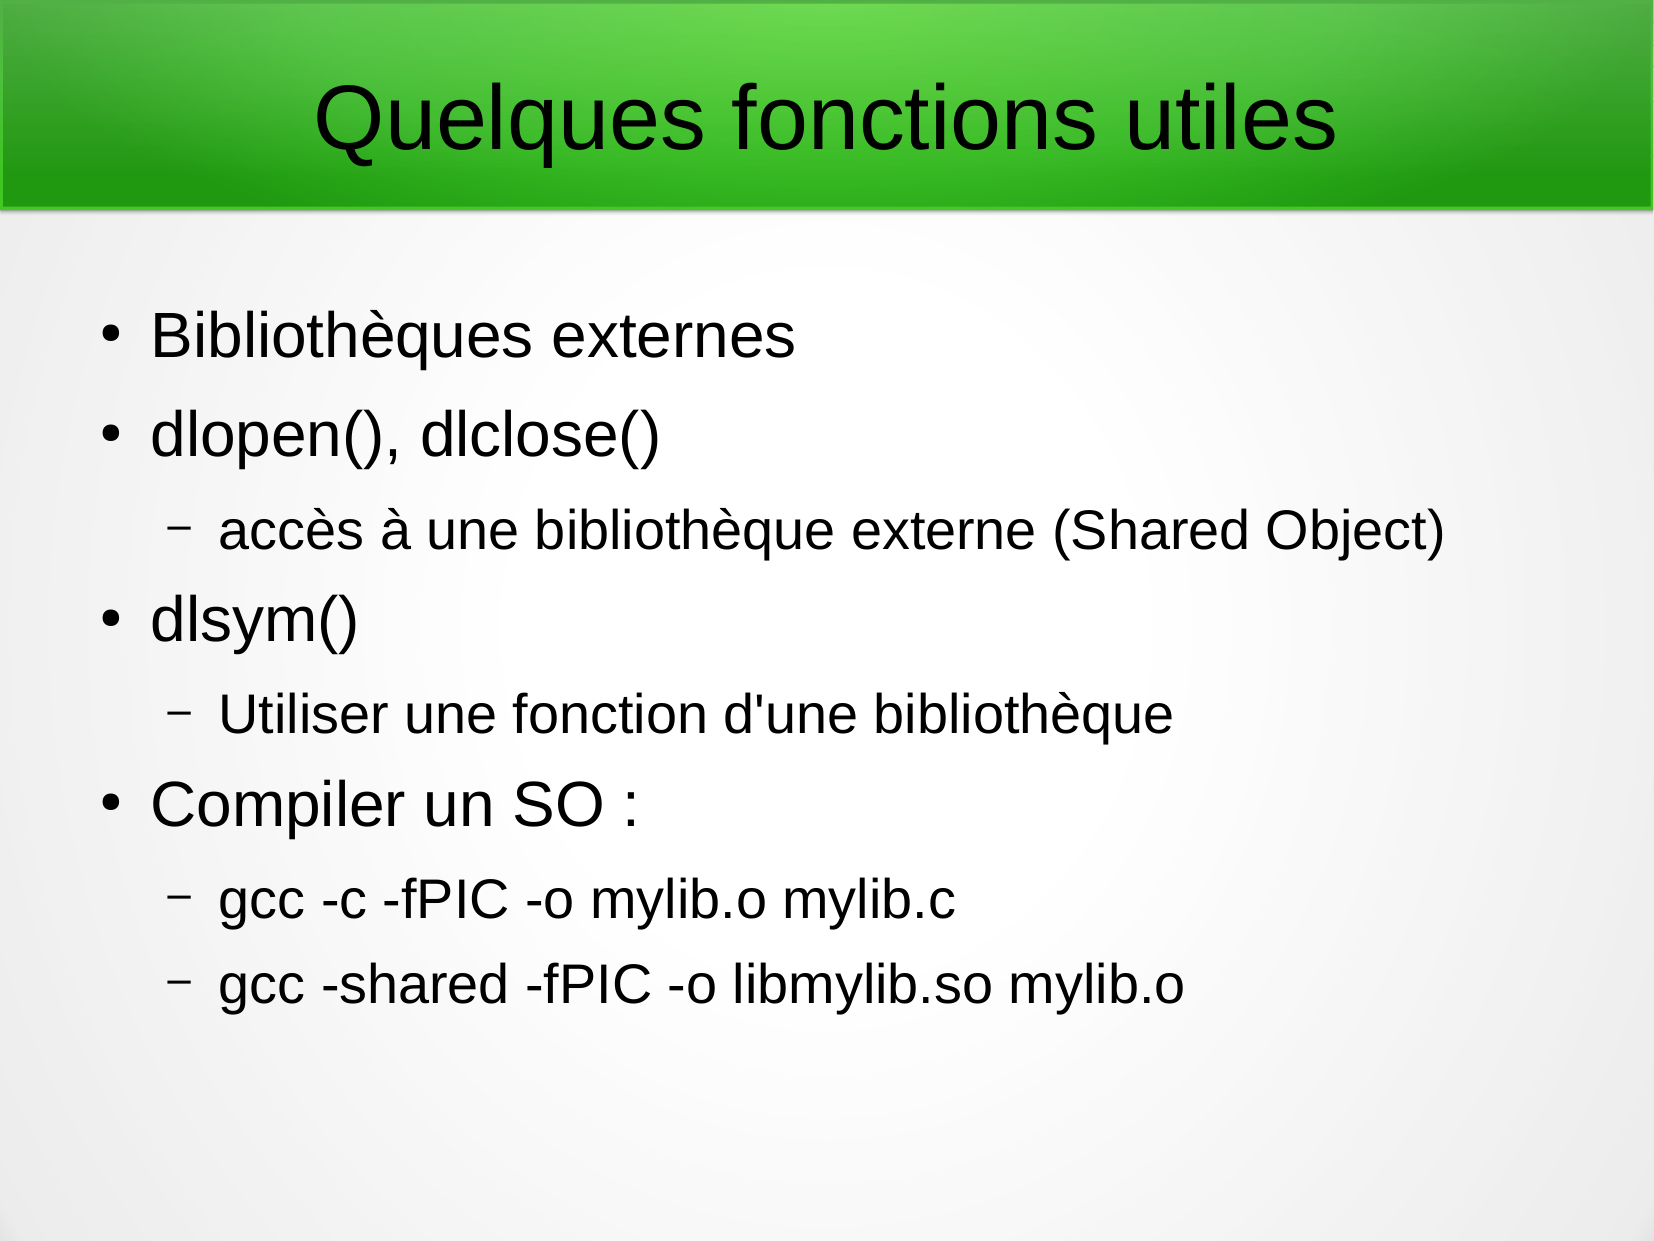

# Quelques fonctions utiles
Bibliothèques externes
dlopen(), dlclose()
accès à une bibliothèque externe (Shared Object)
dlsym()
Utiliser une fonction d'une bibliothèque
Compiler un SO :
gcc -c -fPIC -o mylib.o mylib.c
gcc -shared -fPIC -o libmylib.so mylib.o